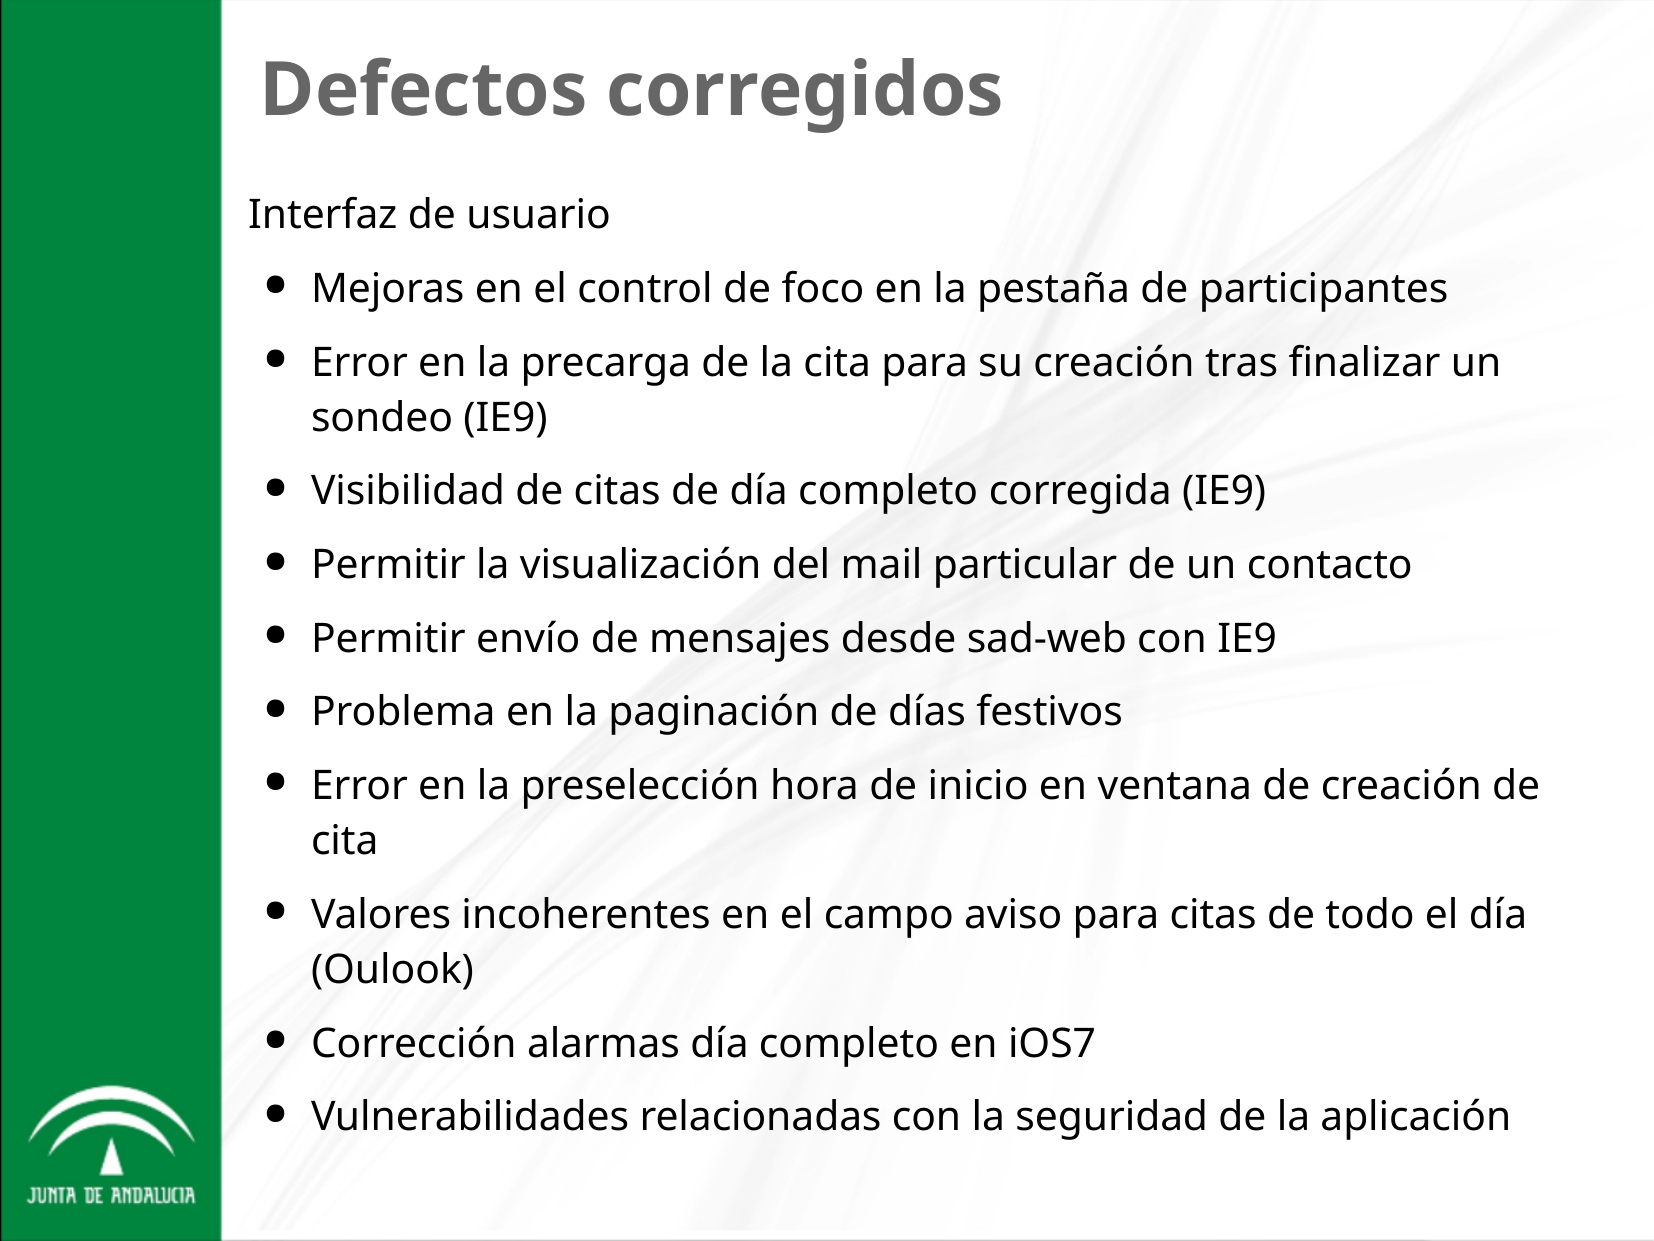

# Defectos corregidos
Interfaz de usuario
Mejoras en el control de foco en la pestaña de participantes
Error en la precarga de la cita para su creación tras finalizar un sondeo (IE9)
Visibilidad de citas de día completo corregida (IE9)
Permitir la visualización del mail particular de un contacto
Permitir envío de mensajes desde sad-web con IE9
Problema en la paginación de días festivos
Error en la preselección hora de inicio en ventana de creación de cita
Valores incoherentes en el campo aviso para citas de todo el día (Oulook)
Corrección alarmas día completo en iOS7
Vulnerabilidades relacionadas con la seguridad de la aplicación